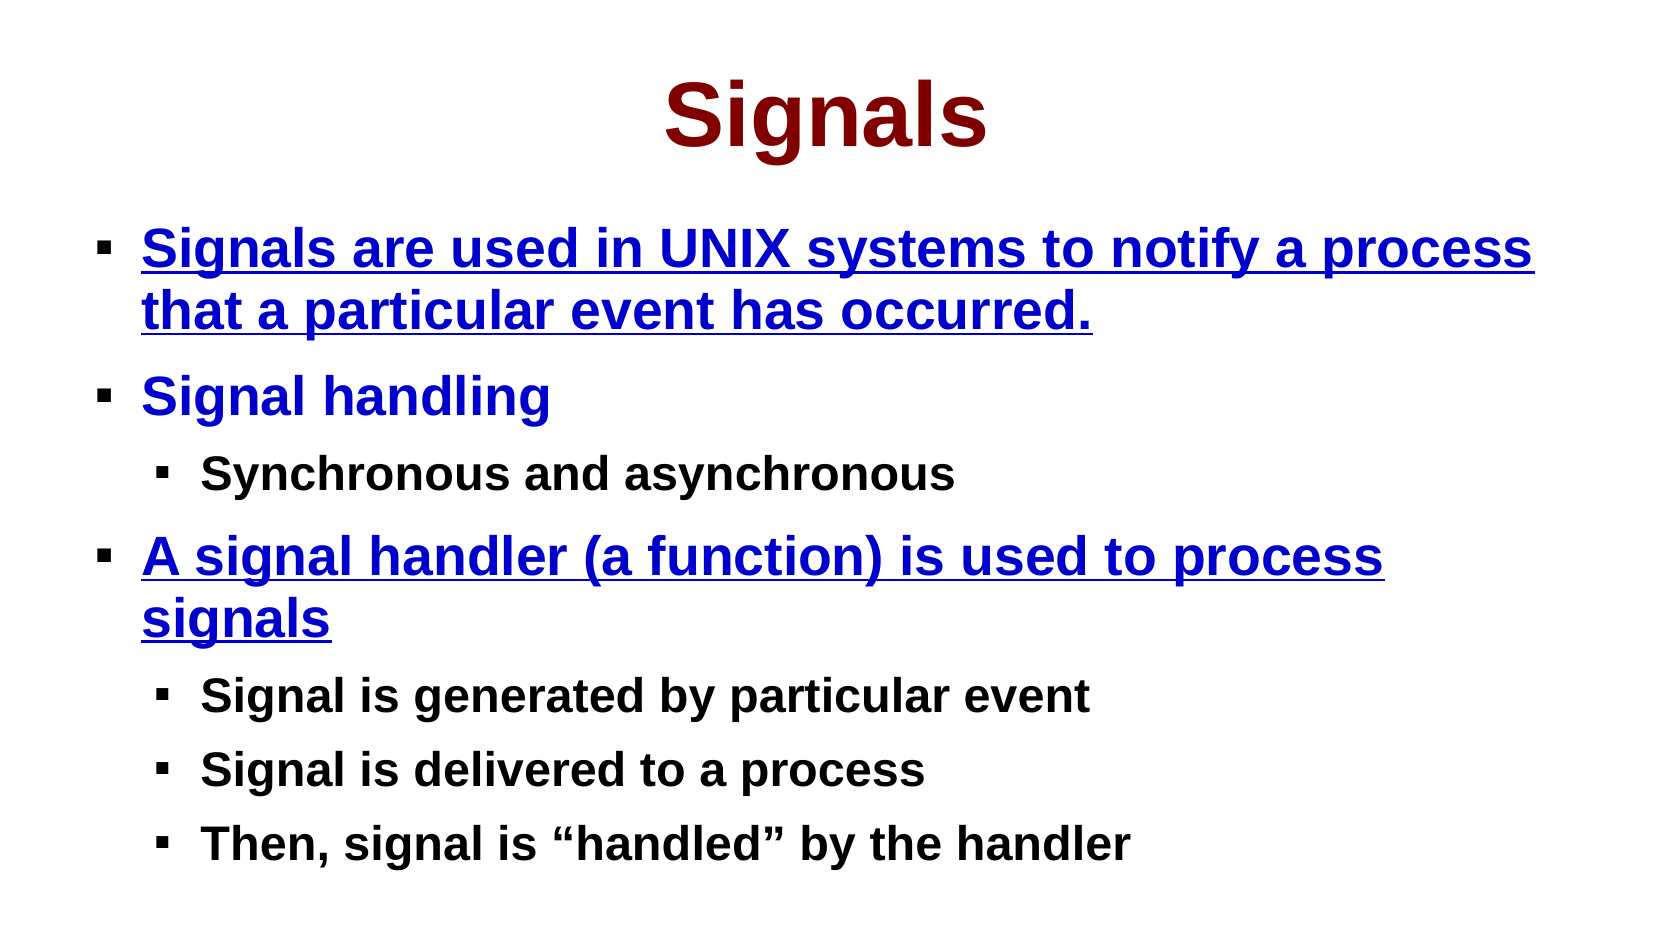

# Signals
Signals are used in UNIX systems to notify a process that a particular event has occurred.
Signal handling
Synchronous and asynchronous
A signal handler (a function) is used to process signals
Signal is generated by particular event
Signal is delivered to a process
Then, signal is “handled” by the handler